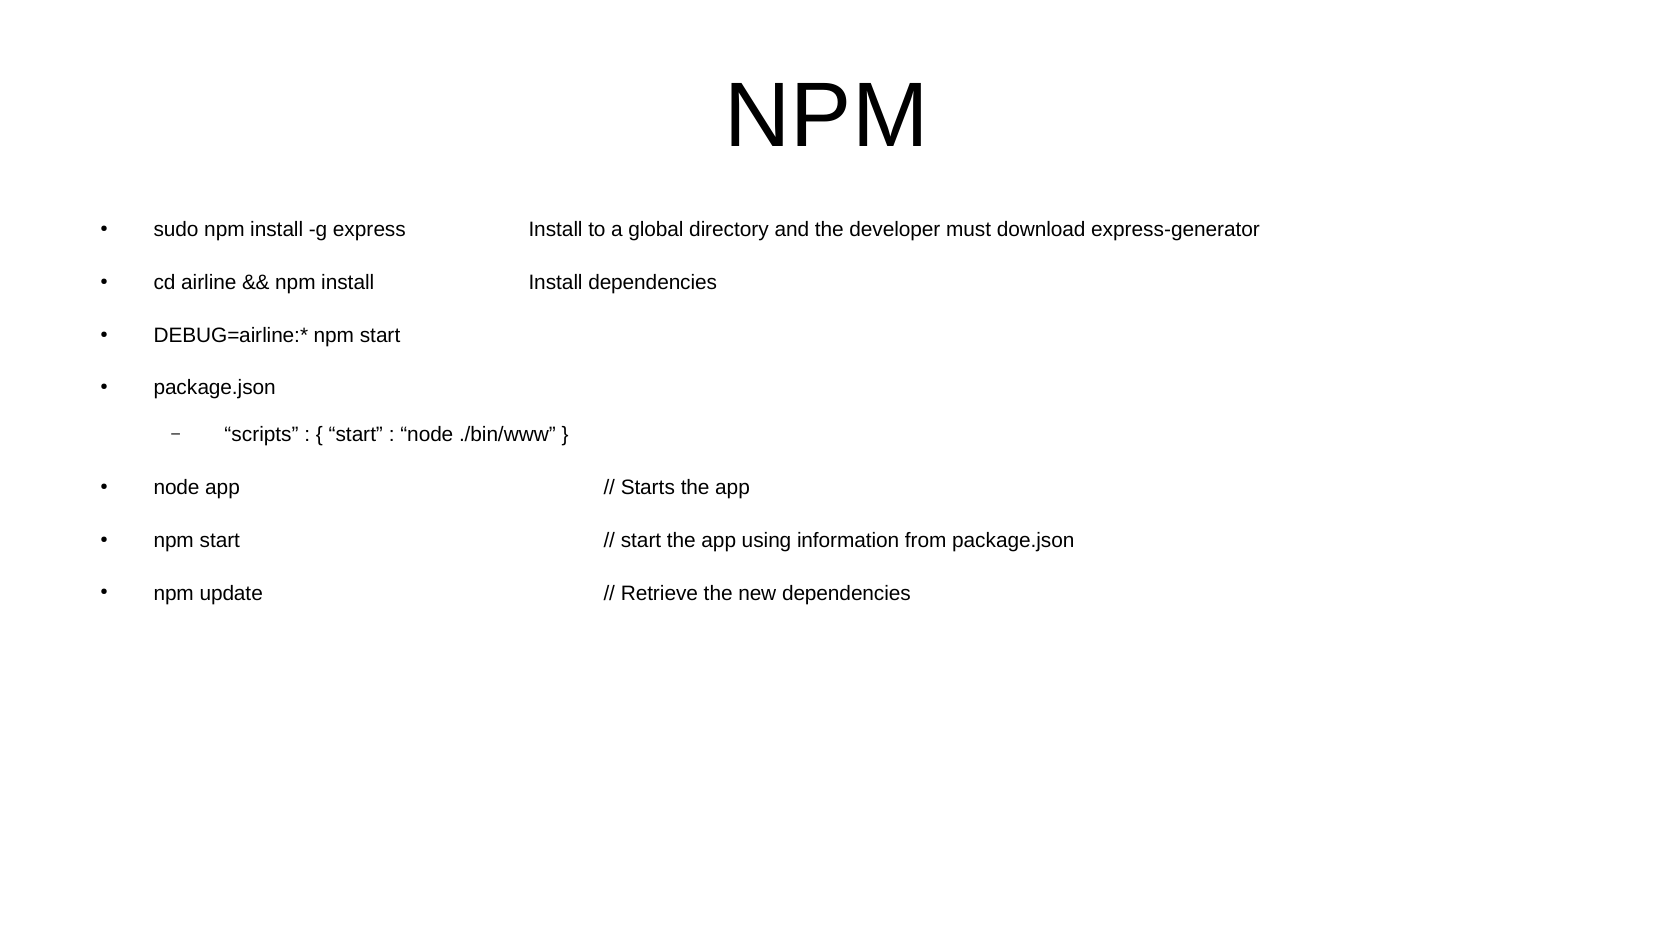

# NPM
sudo npm install -g express		Install to a global directory and the developer must download express-generator
cd airline && npm install			Install dependencies
DEBUG=airline:* npm start
package.json
“scripts” : { “start” : “node ./bin/www” }
node app 					// Starts the app
npm start					// start the app using information from package.json
npm update					// Retrieve the new dependencies